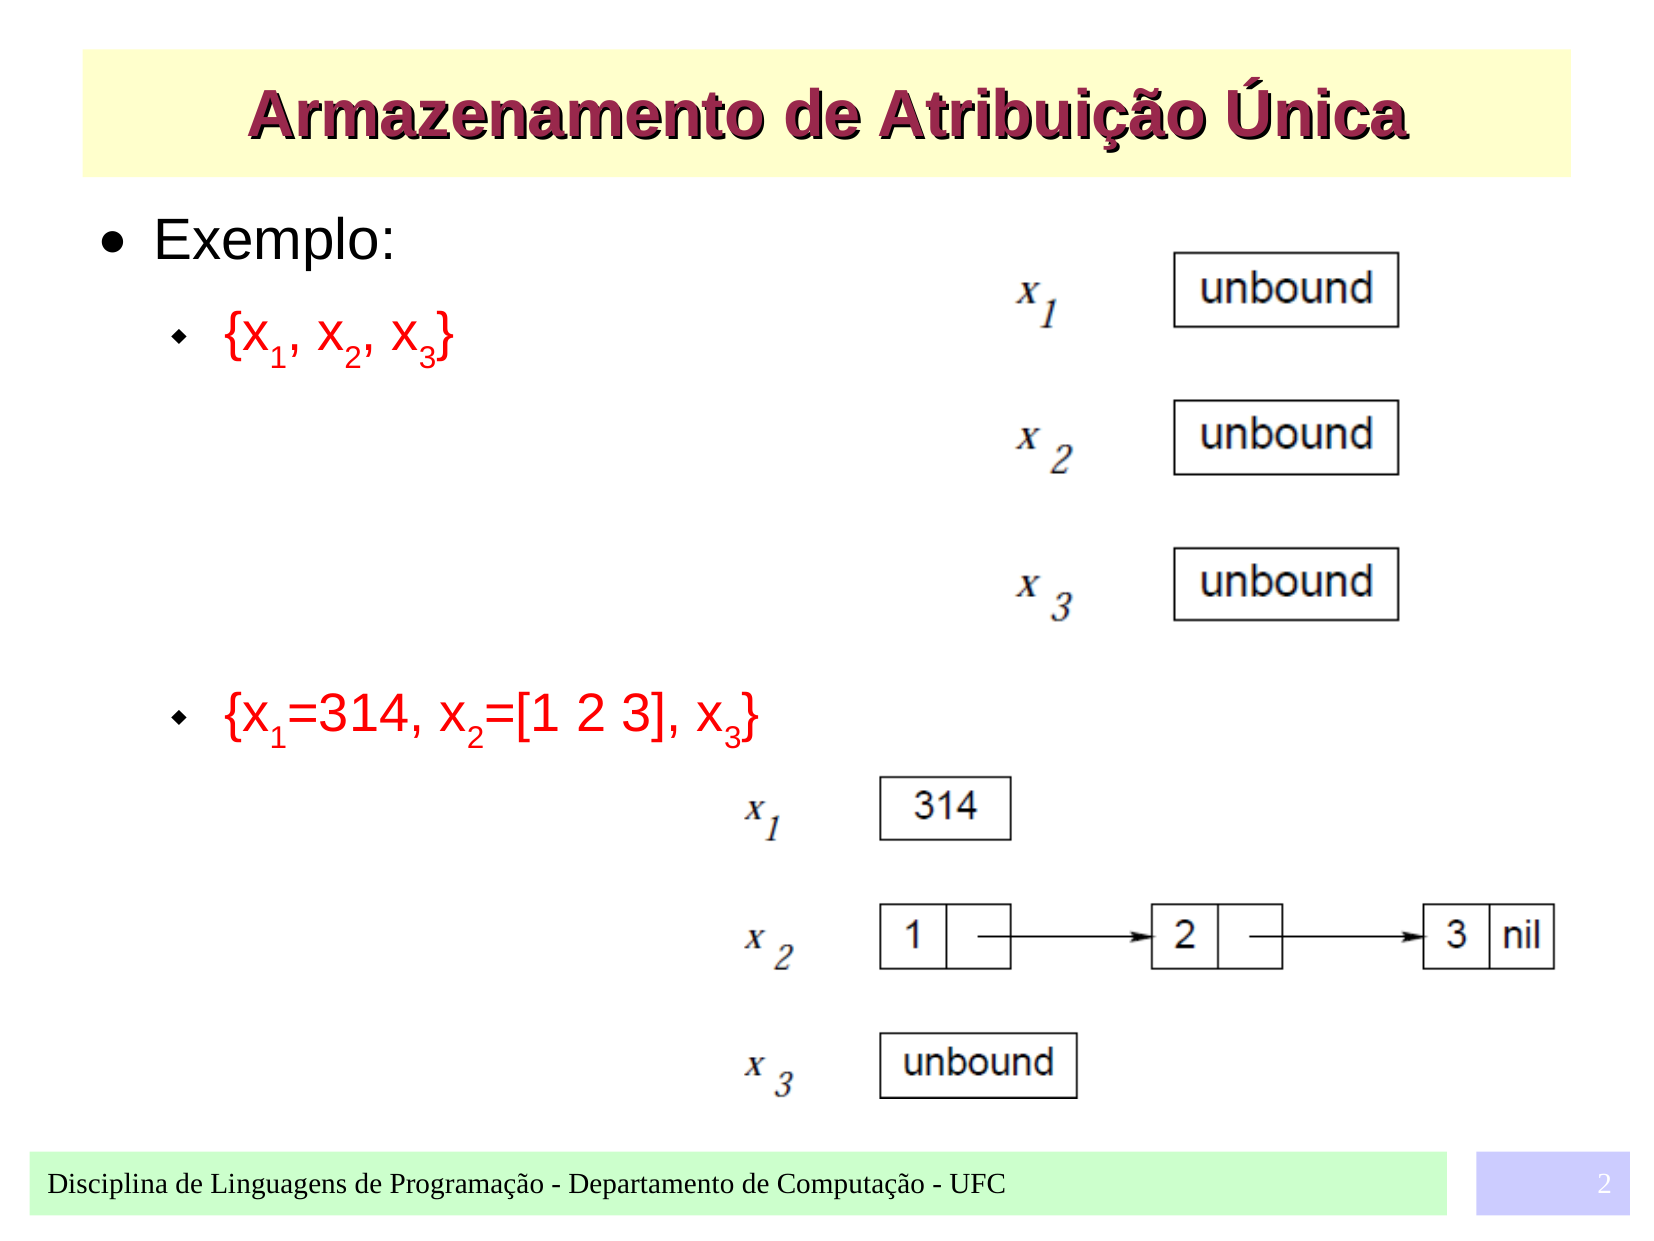

# Armazenamento de Atribuição Única
Exemplo:
{x1, x2, x3}
{x1=314, x2=[1 2 3], x3}
Disciplina de Linguagens de Programação - Departamento de Computação - UFC
2